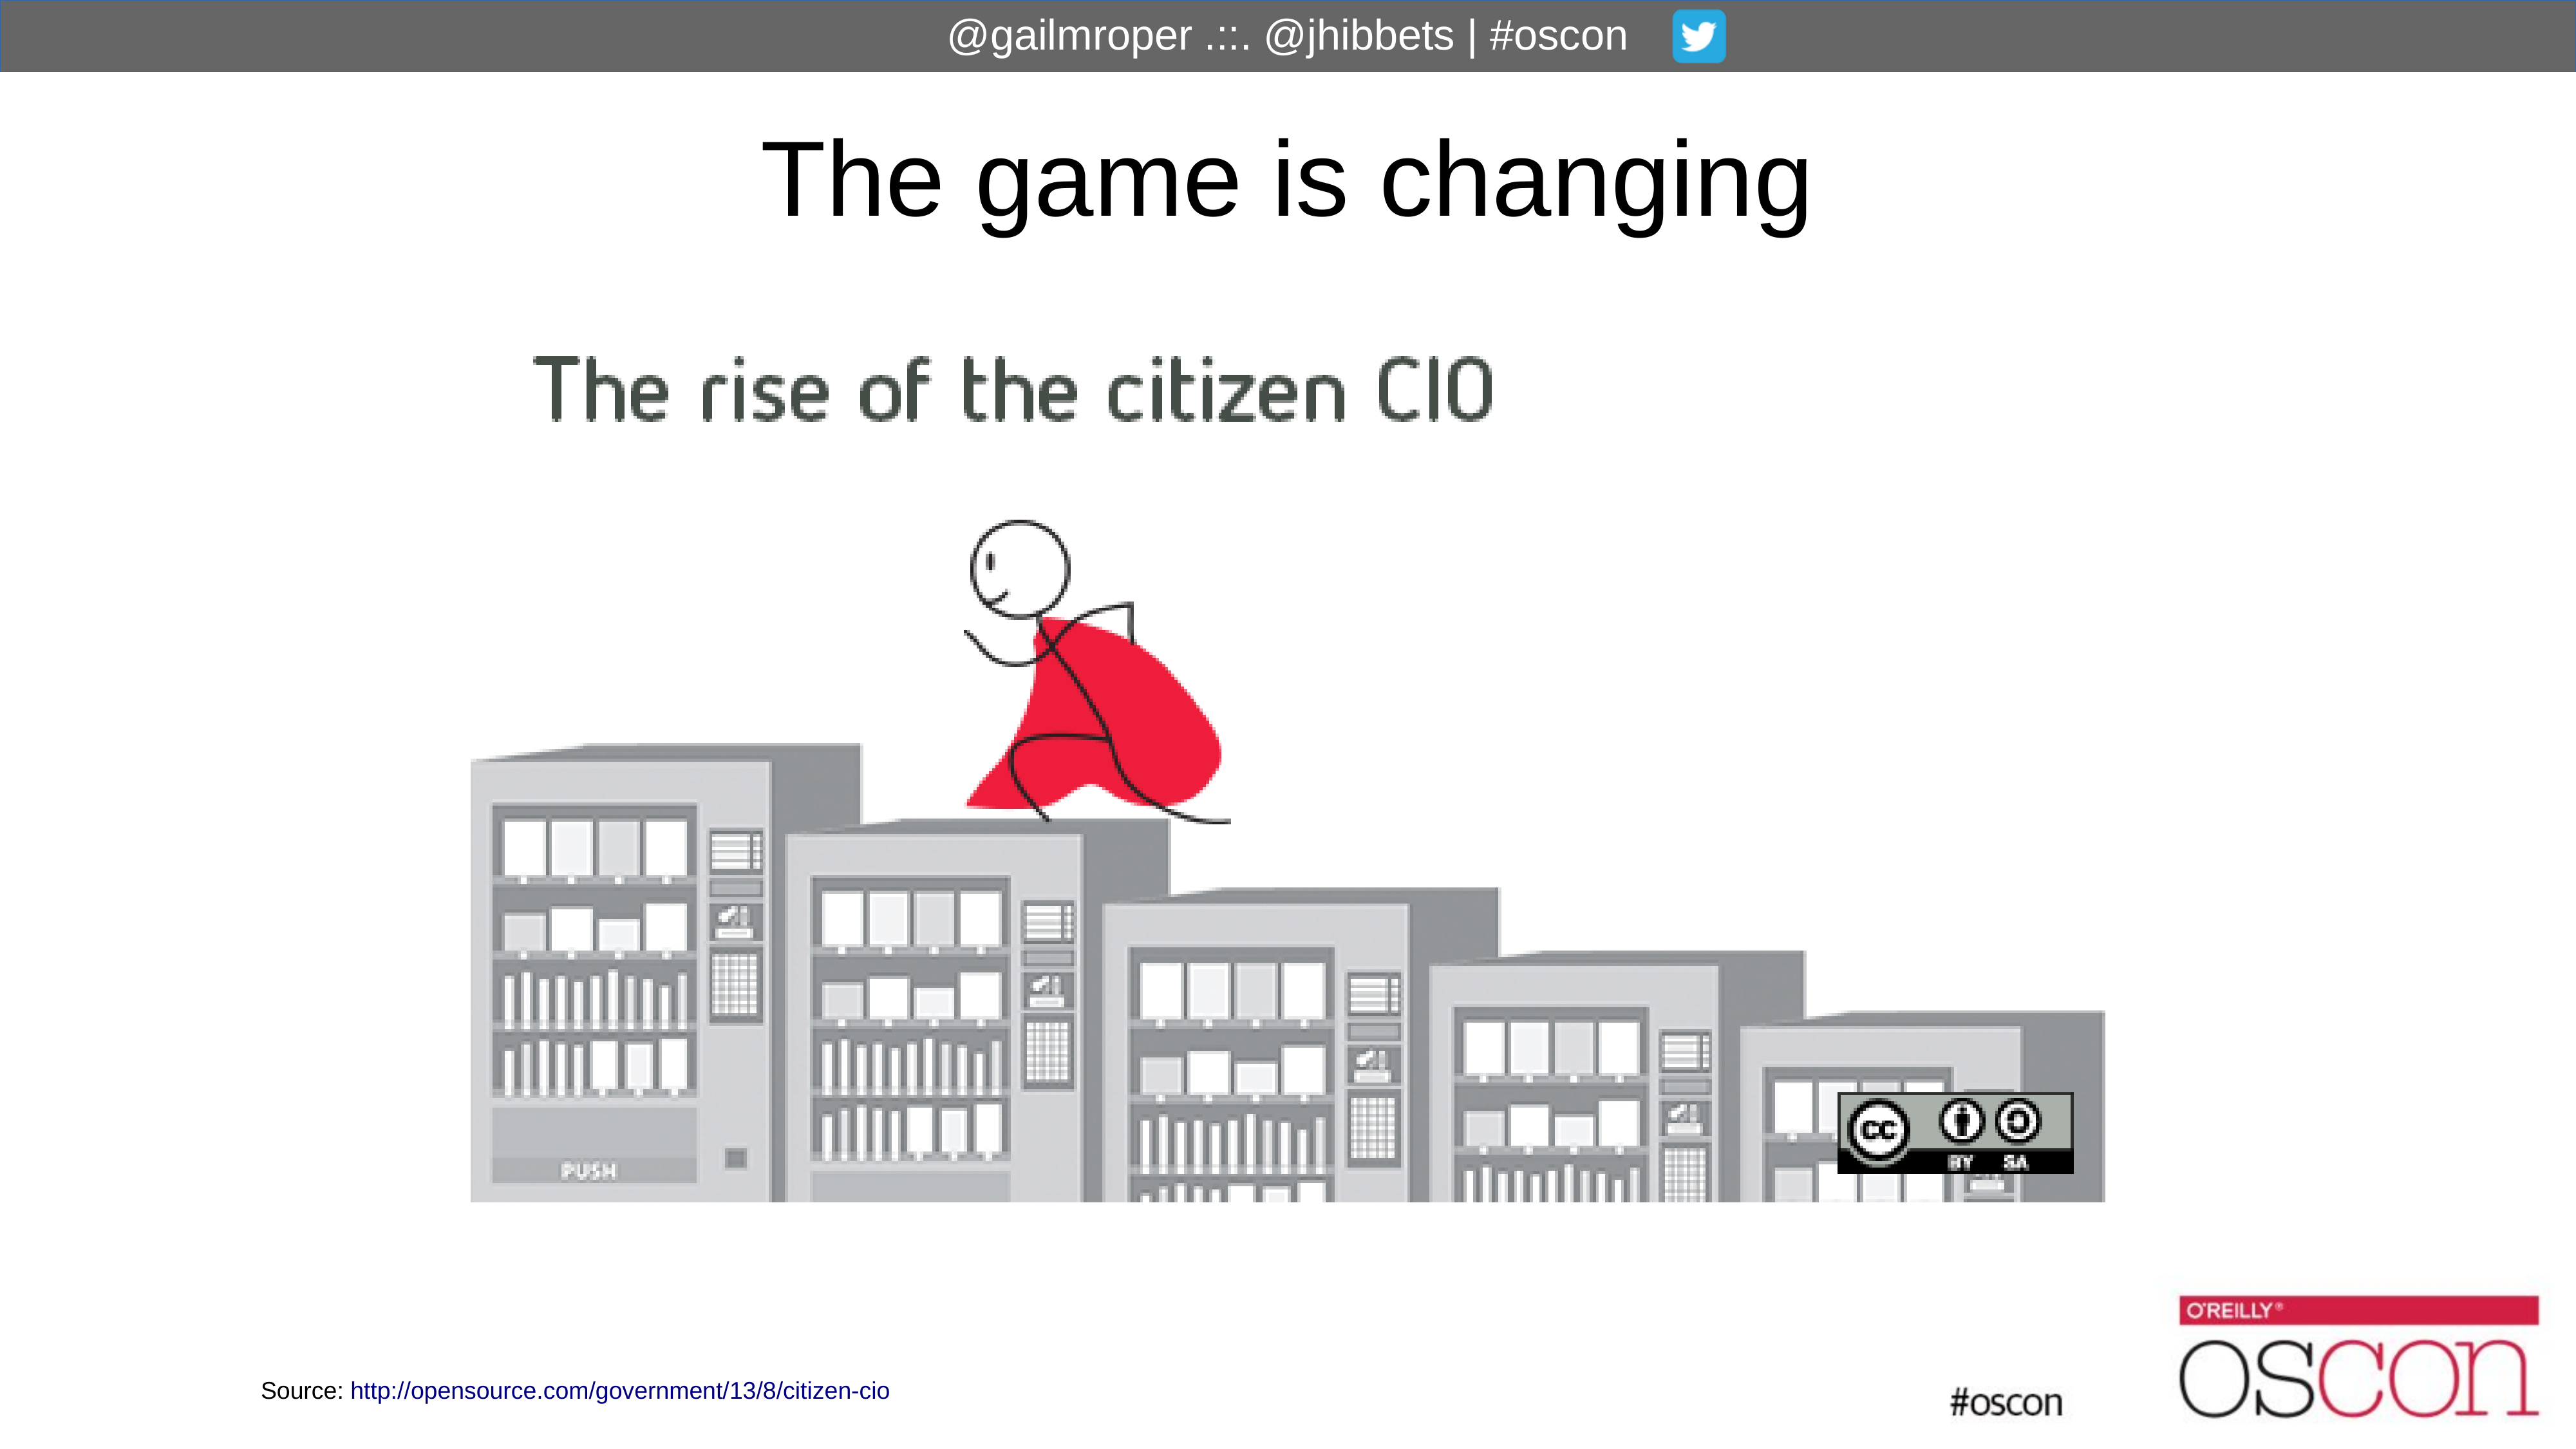

# The game is changing
Source: http://opensource.com/government/13/8/citizen-cio